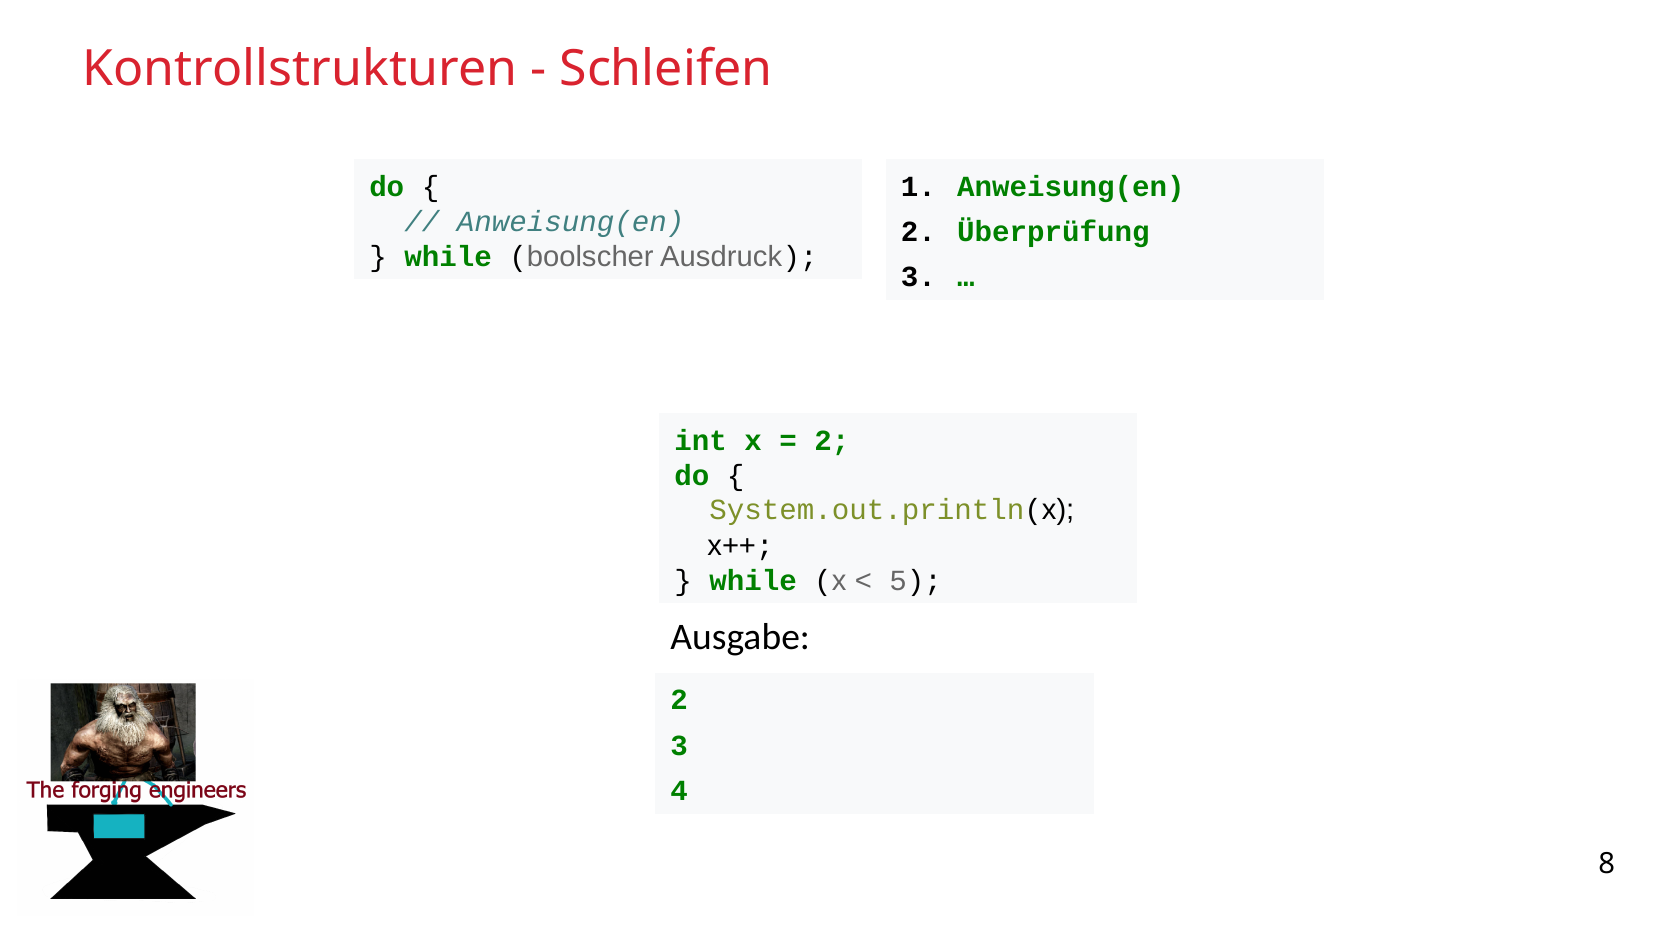

# Kontrollstrukturen - Schleifen
do {
 // Anweisung(en)
} while (boolscher Ausdruck);
Anweisung(en)
Überprüfung
…
int x = 2;
do {
 System.out.println(x);
 x++;
} while (x < 5);
Ausgabe:
2
3
4